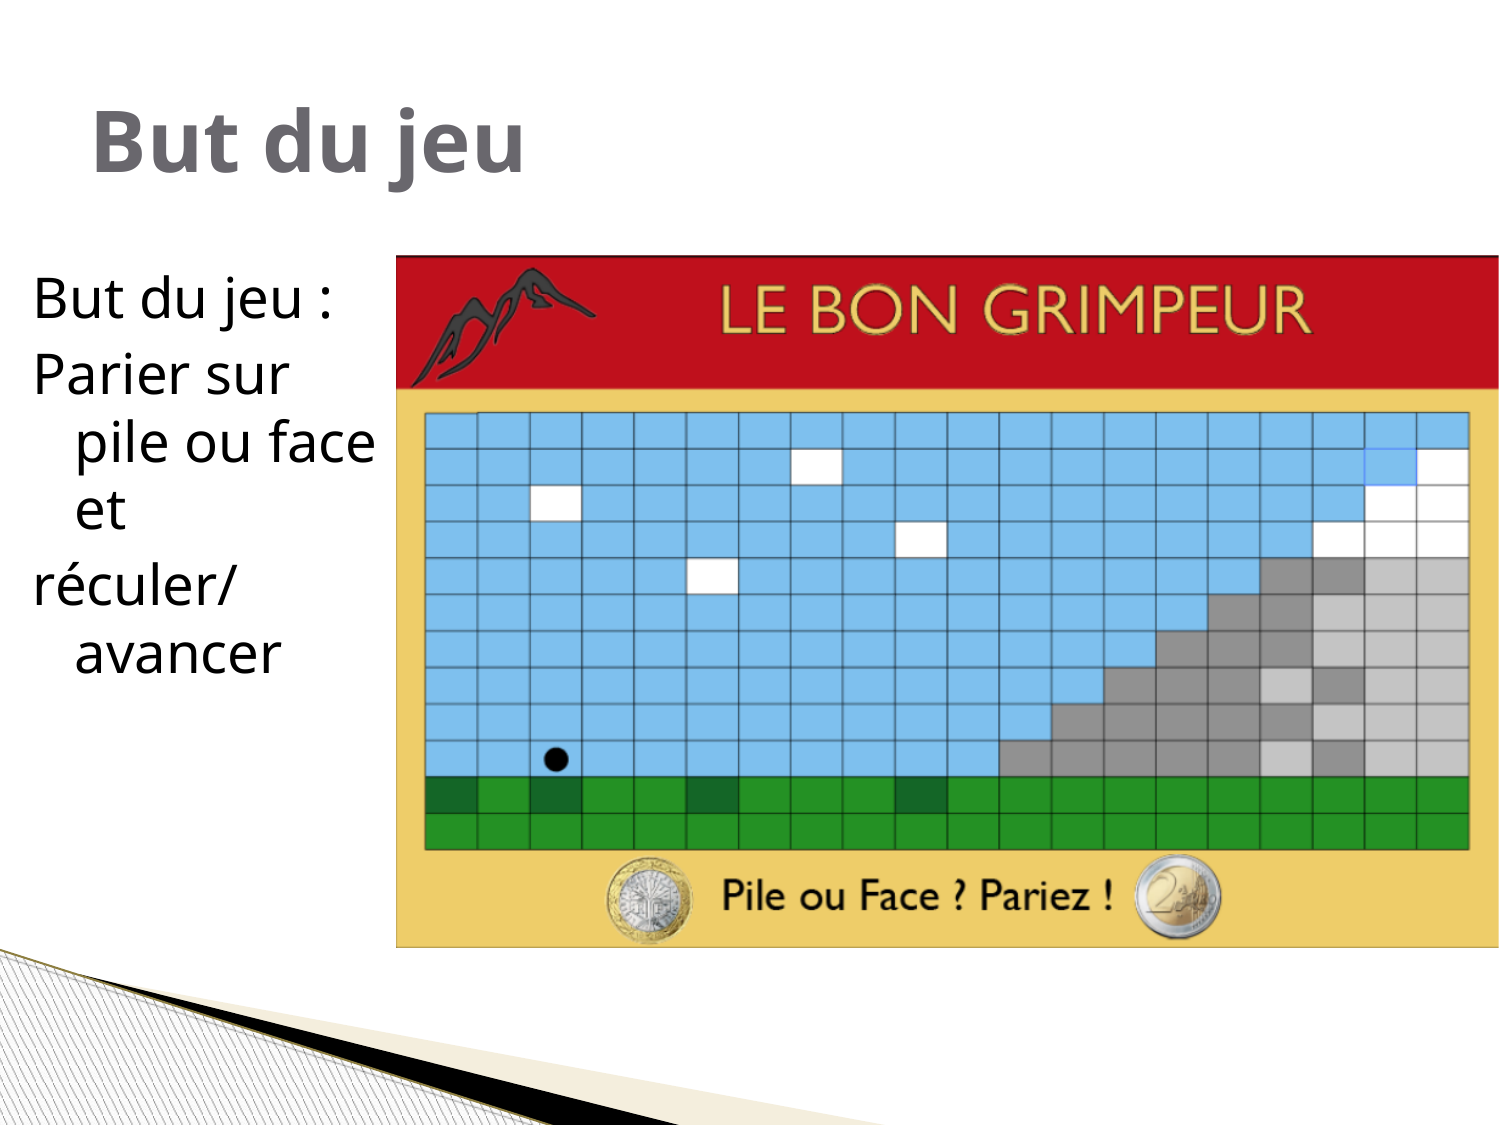

But du jeu
# But du jeu :
Parier sur pile ou face et
réculer/avancer